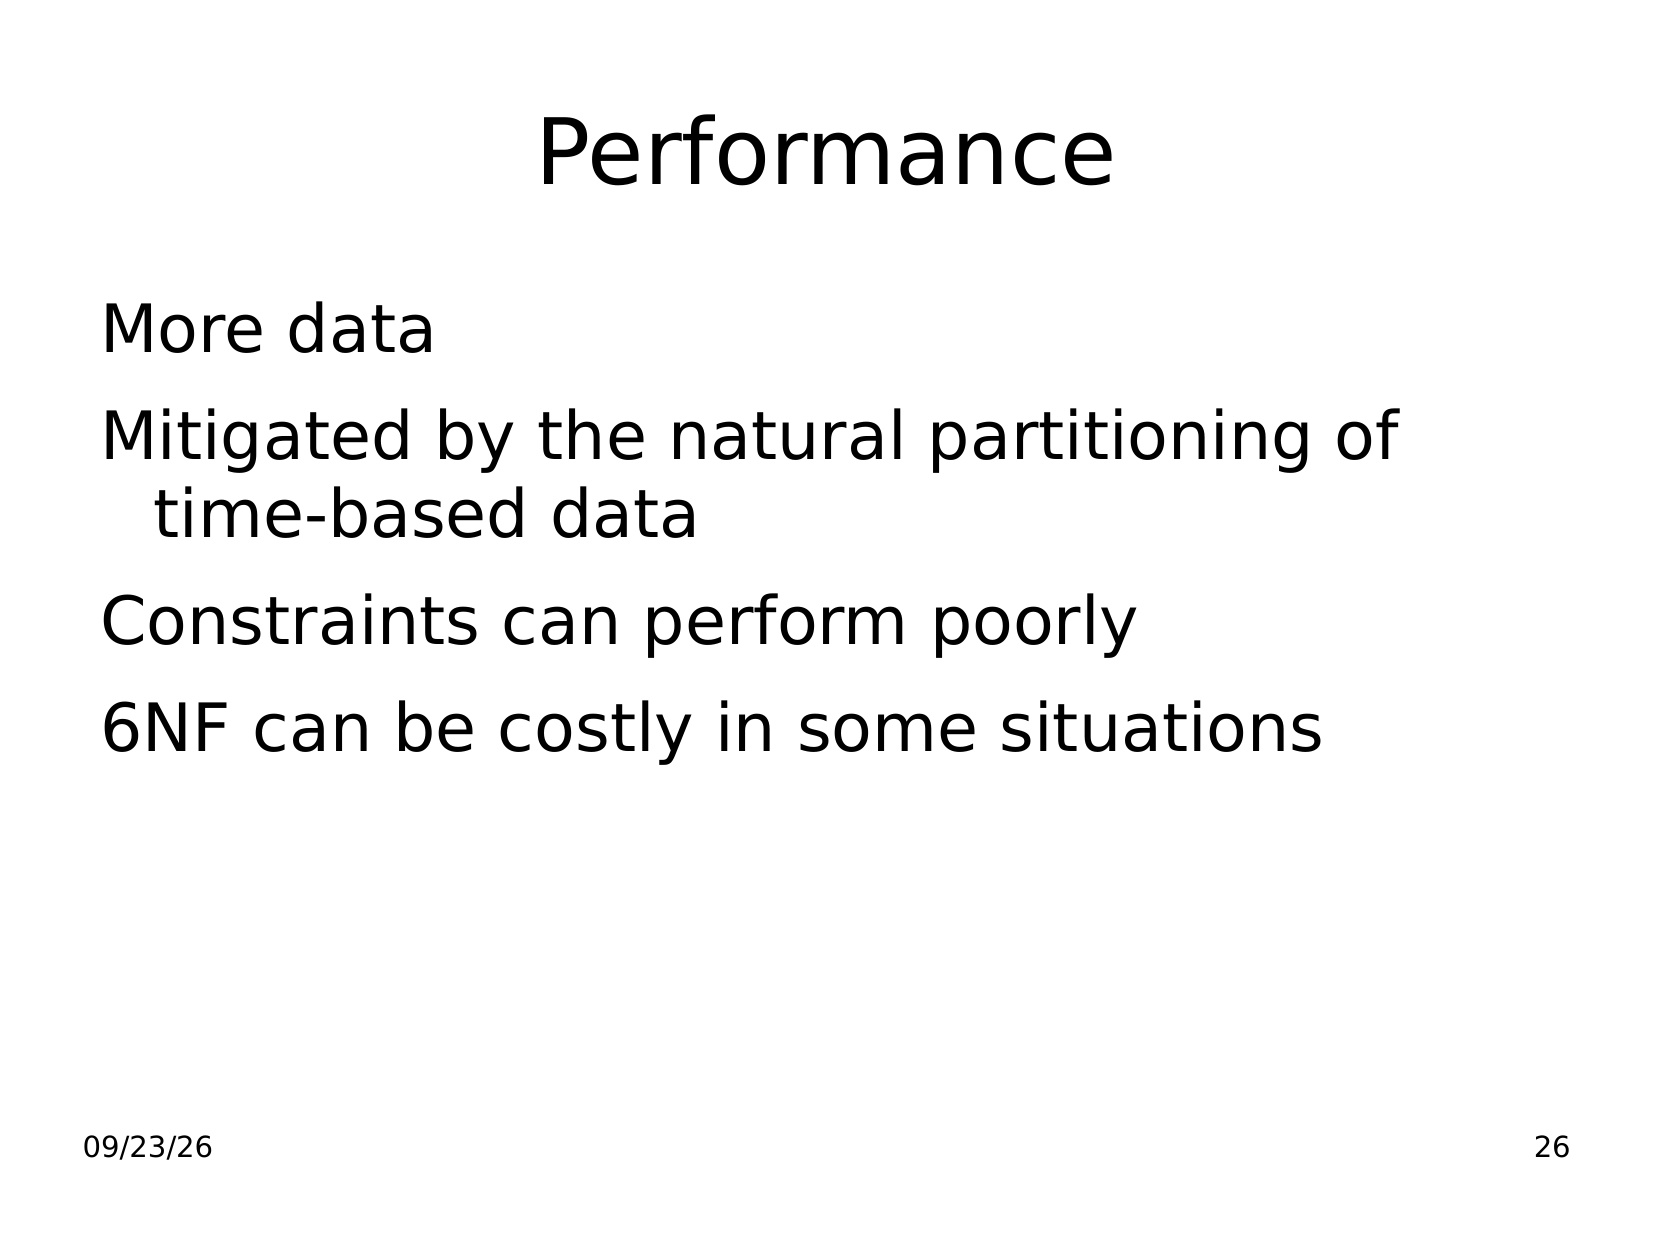

# Performance
More data
Mitigated by the natural partitioning of time-based data
Constraints can perform poorly
6NF can be costly in some situations
26